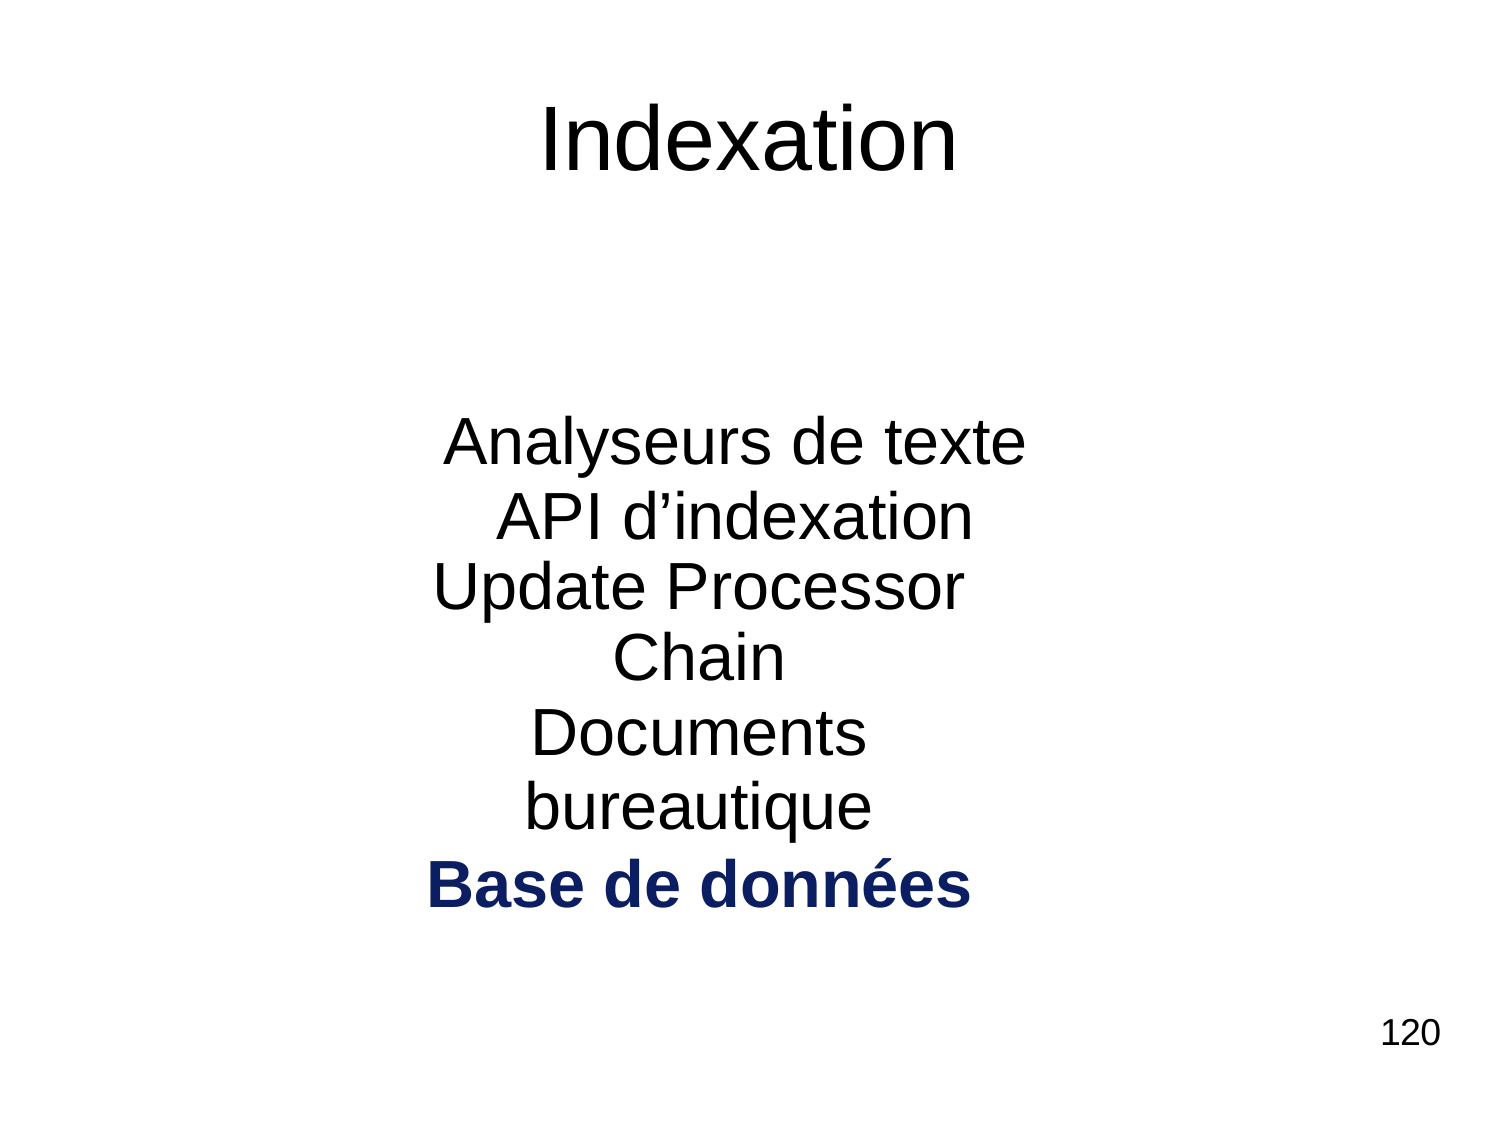

# Indexation
Analyseurs de texte API d’indexation
Update Processor Chain
Documents bureautique
Base de données
120